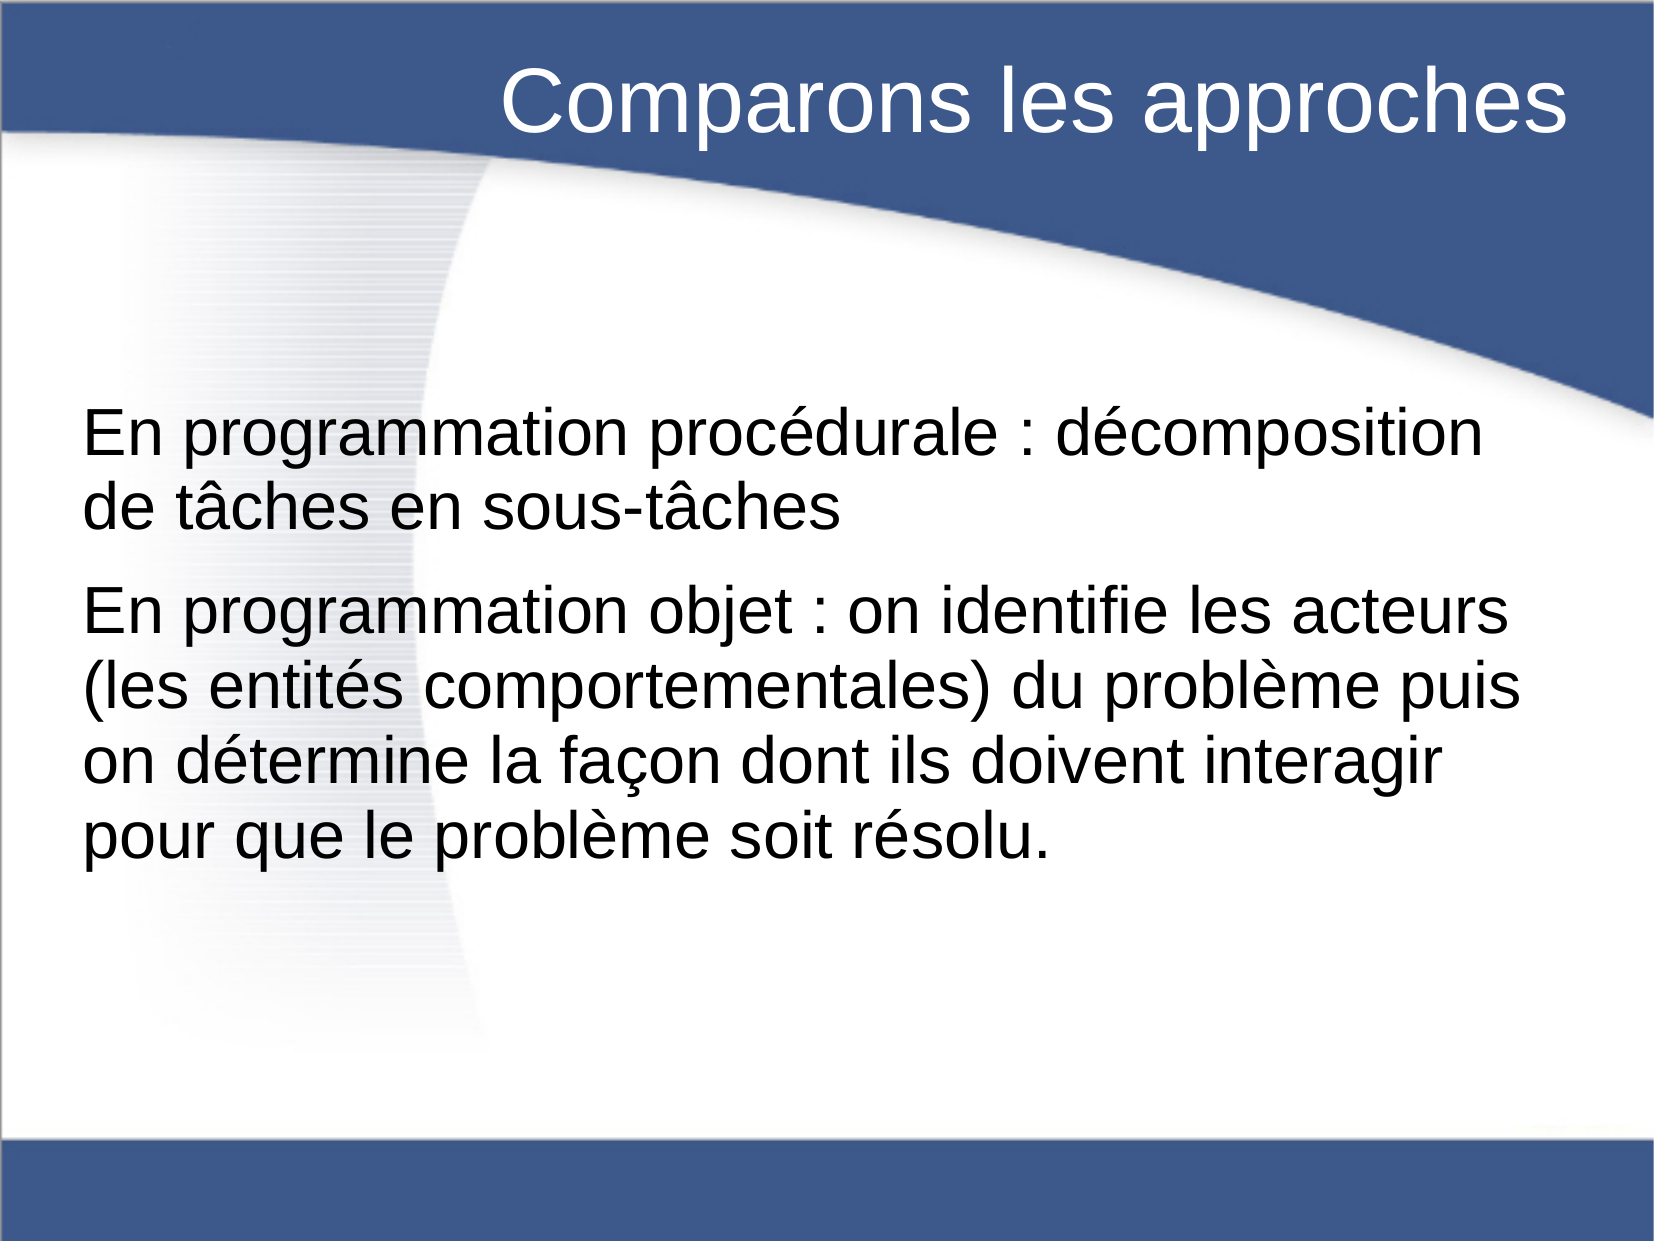

# Comparons les approches
En programmation procédurale : décomposition de tâches en sous-tâches
En programmation objet : on identifie les acteurs (les entités comportementales) du problème puis on détermine la façon dont ils doivent interagir pour que le problème soit résolu.